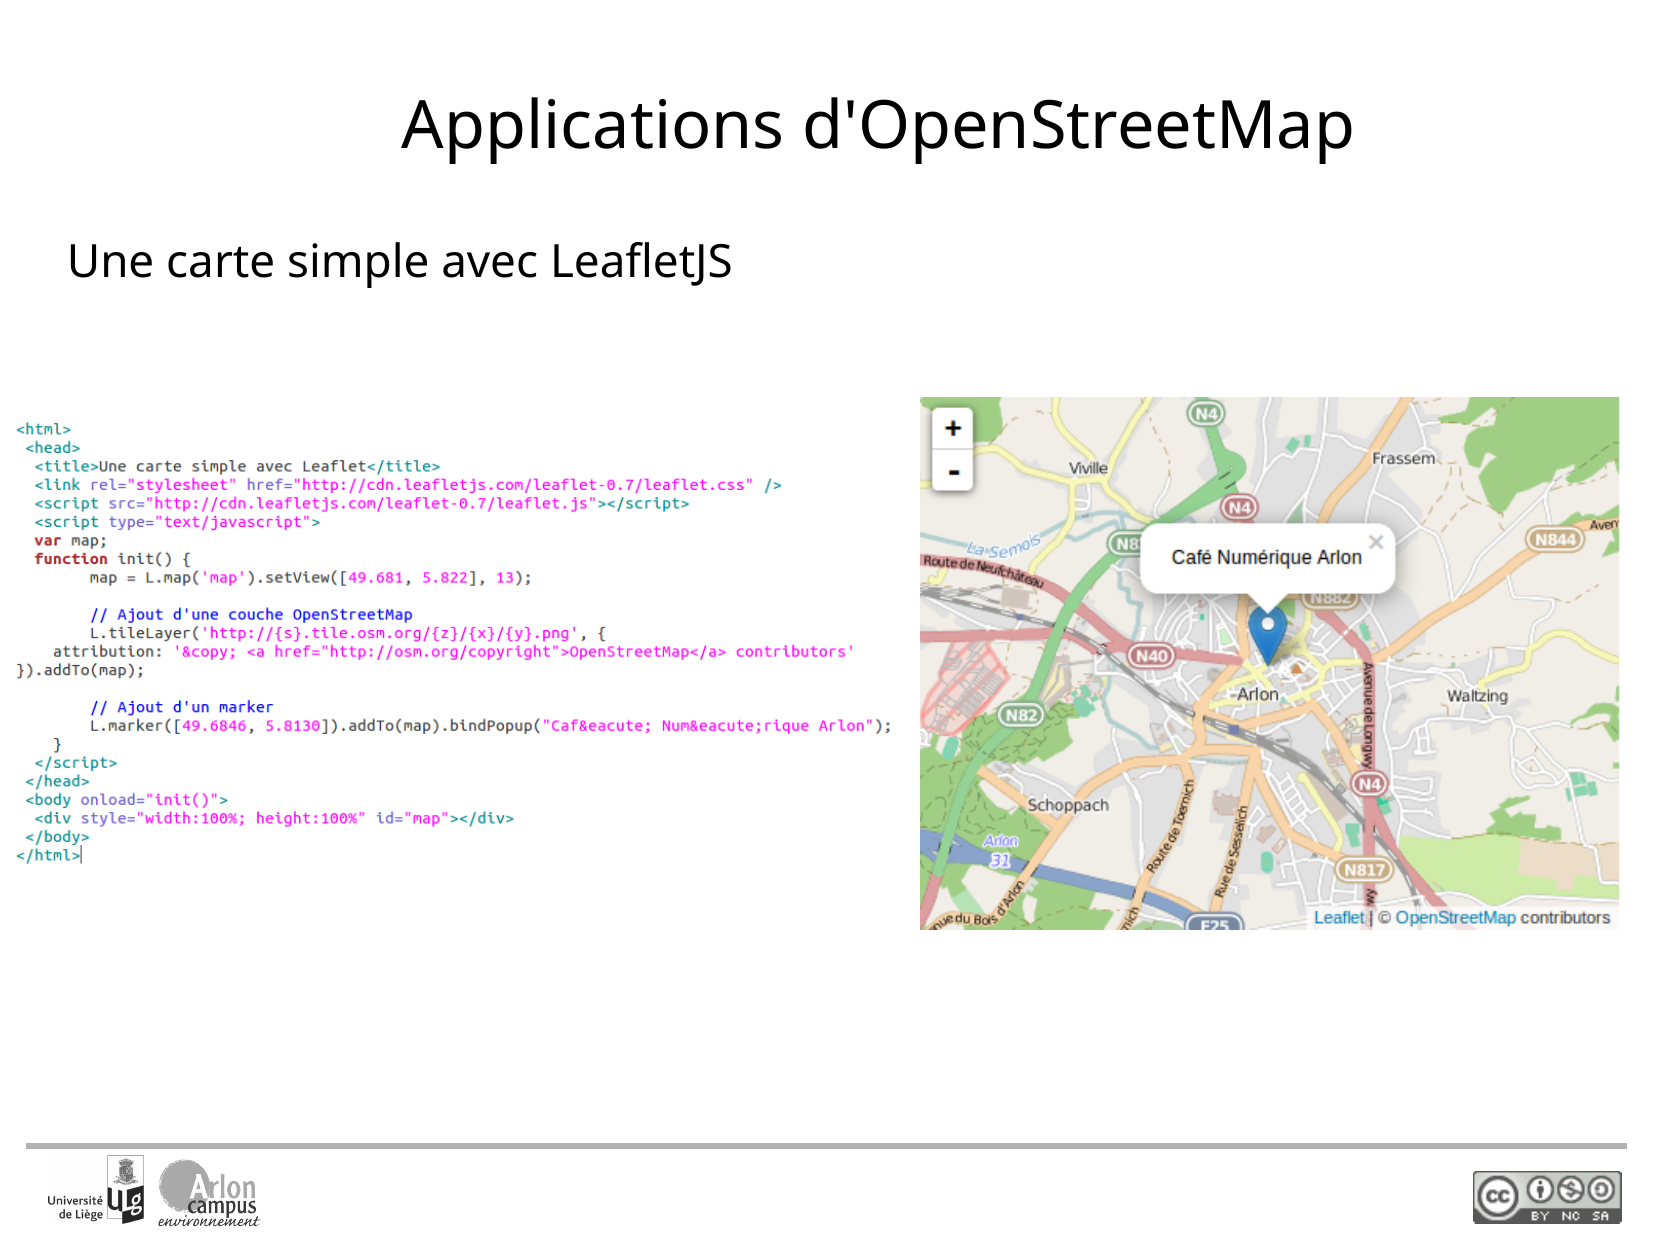

# Applications d'OpenStreetMap
Une carte simple avec LeafletJS